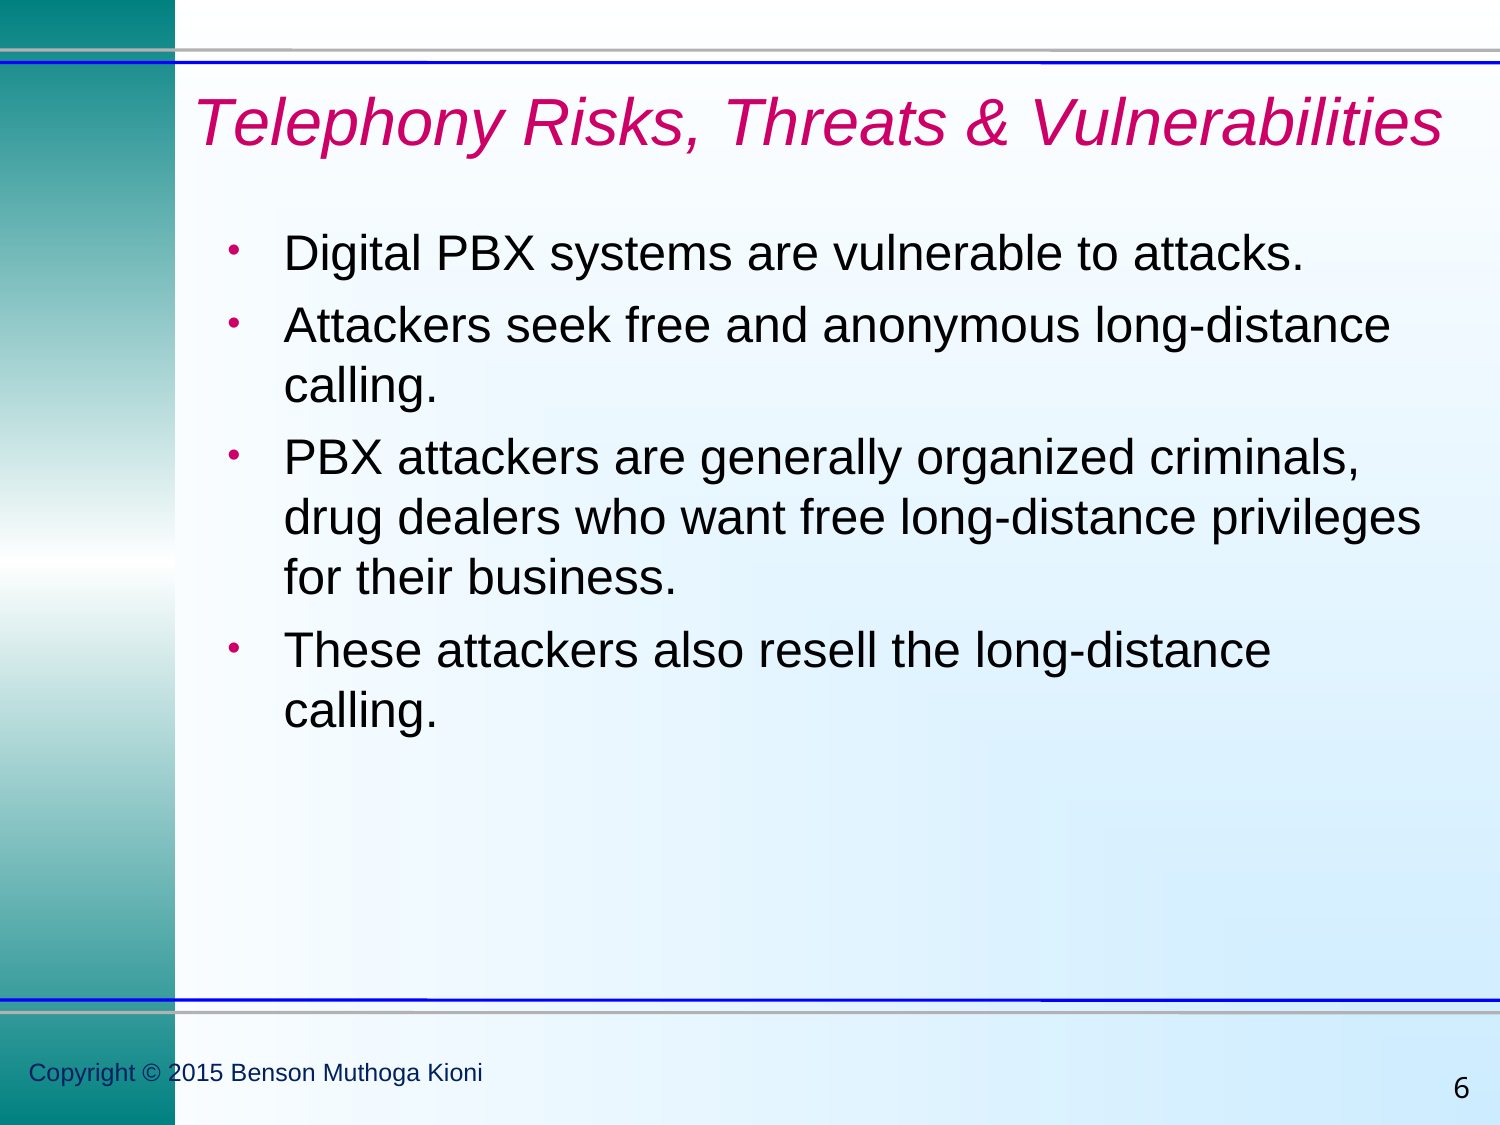

Telephony Risks, Threats & Vulnerabilities
Digital PBX systems are vulnerable to attacks.
Attackers seek free and anonymous long-distance calling.
PBX attackers are generally organized criminals, drug dealers who want free long-distance privileges for their business.
These attackers also resell the long-distance calling.